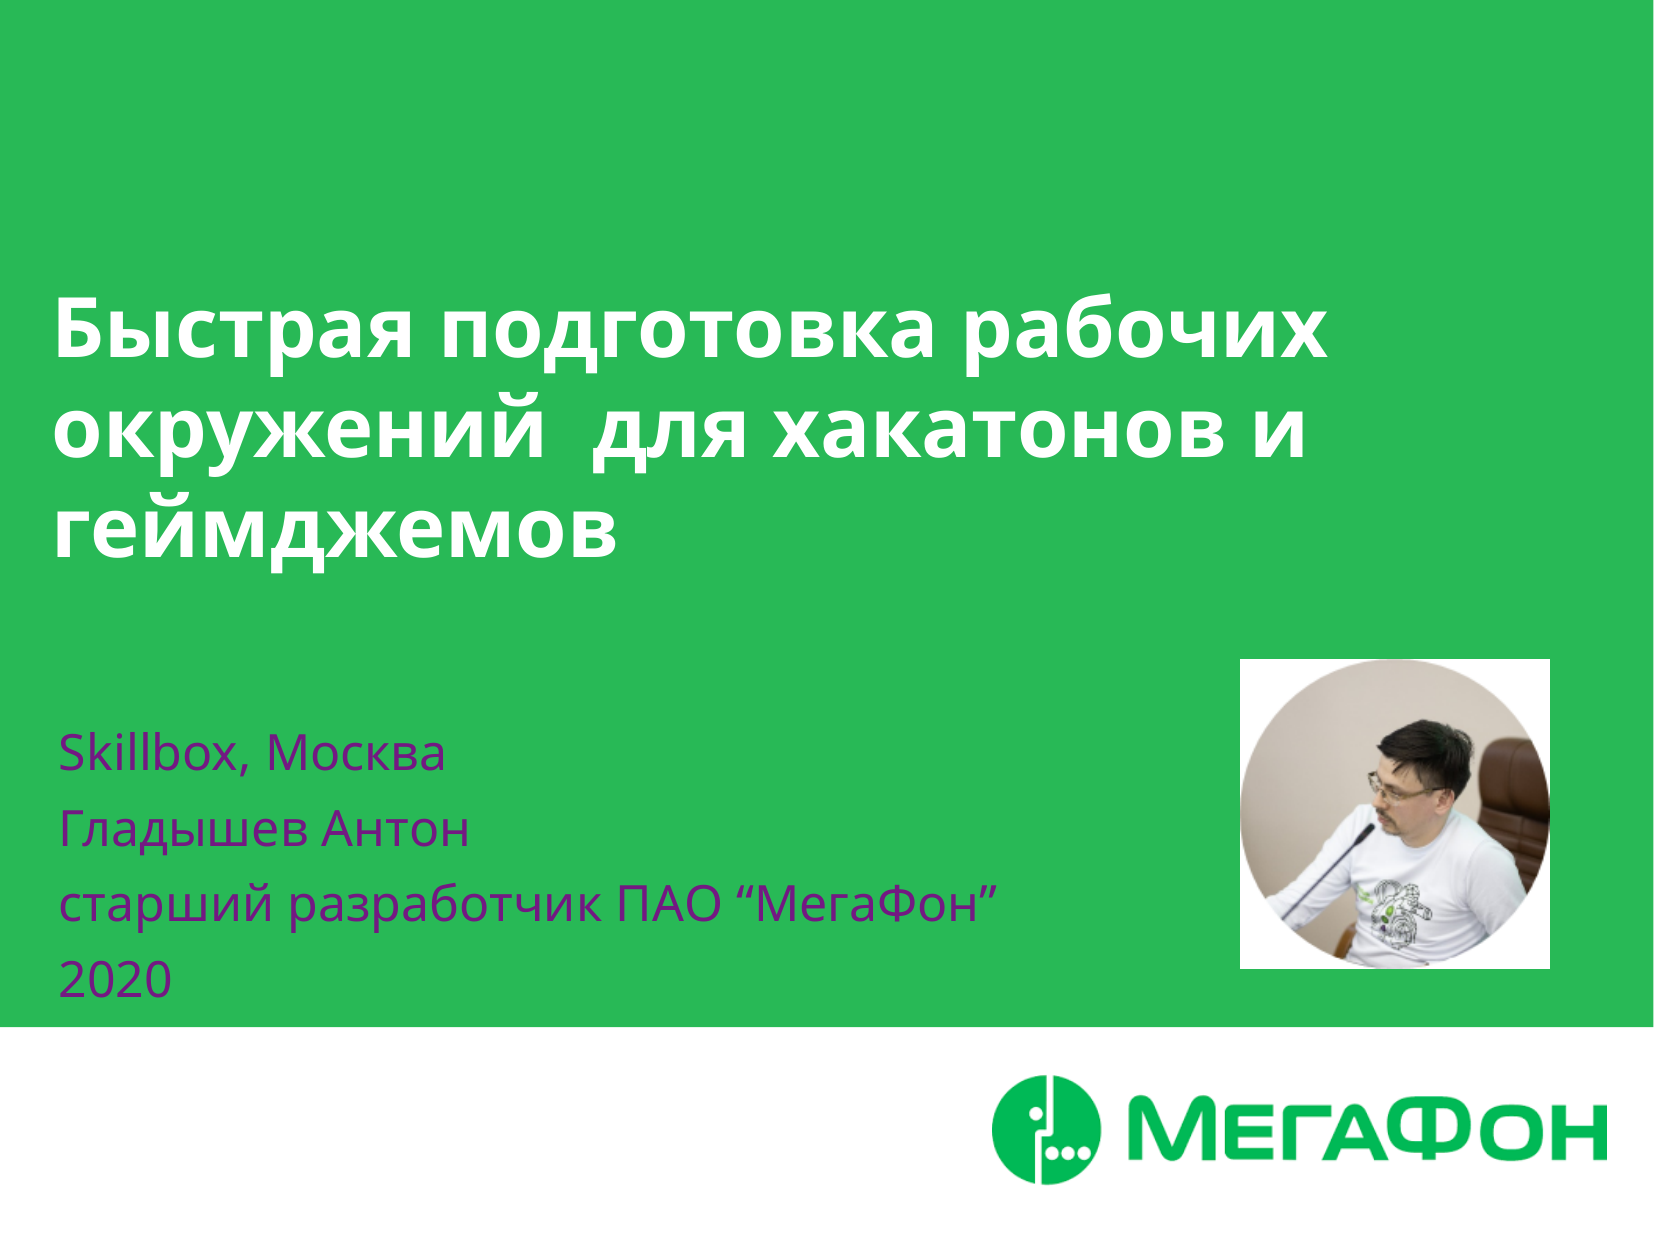

# Быстрая подготовка рабочих окружений для хакатонов и геймджемов
Skillbox, Москва
Гладышев Антон
старший разработчик ПАО “МегаФон”
2020